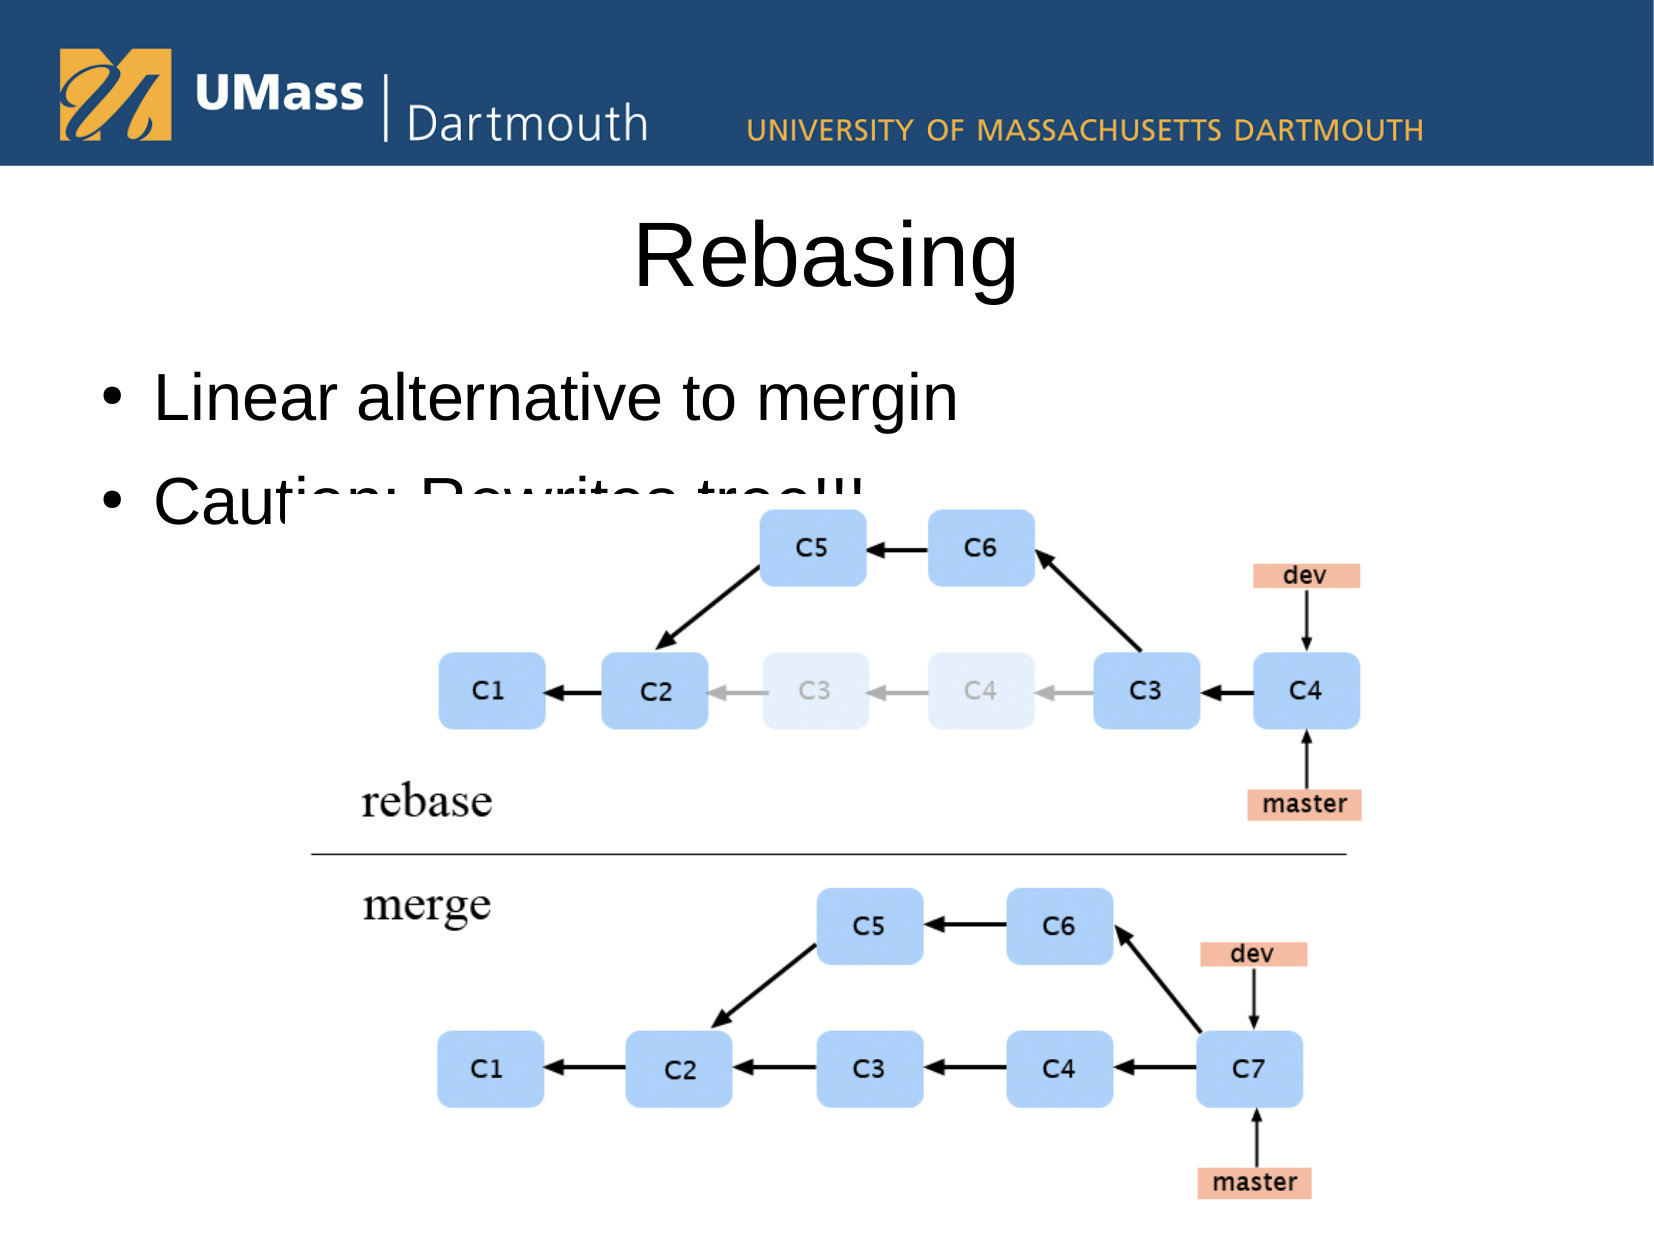

# Rebasing
Linear alternative to mergin
Caution: Rewrites tree!!!